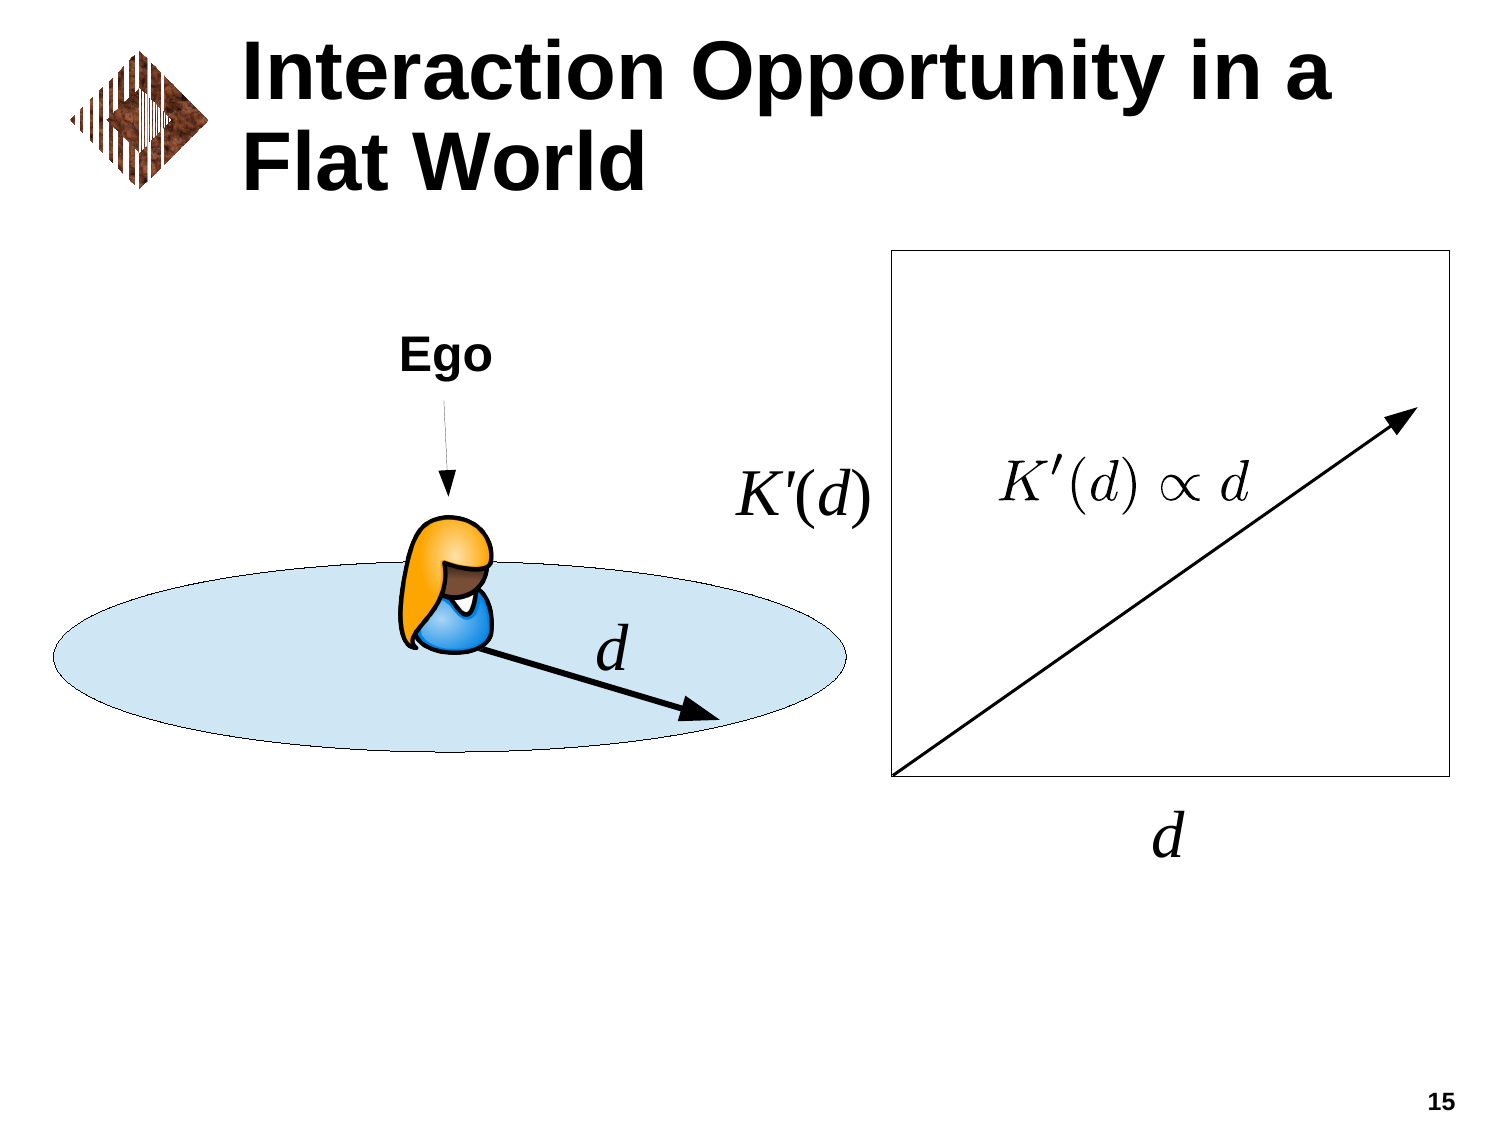

# Interaction Opportunity in a Flat World
Ego
K'(d)
d
d